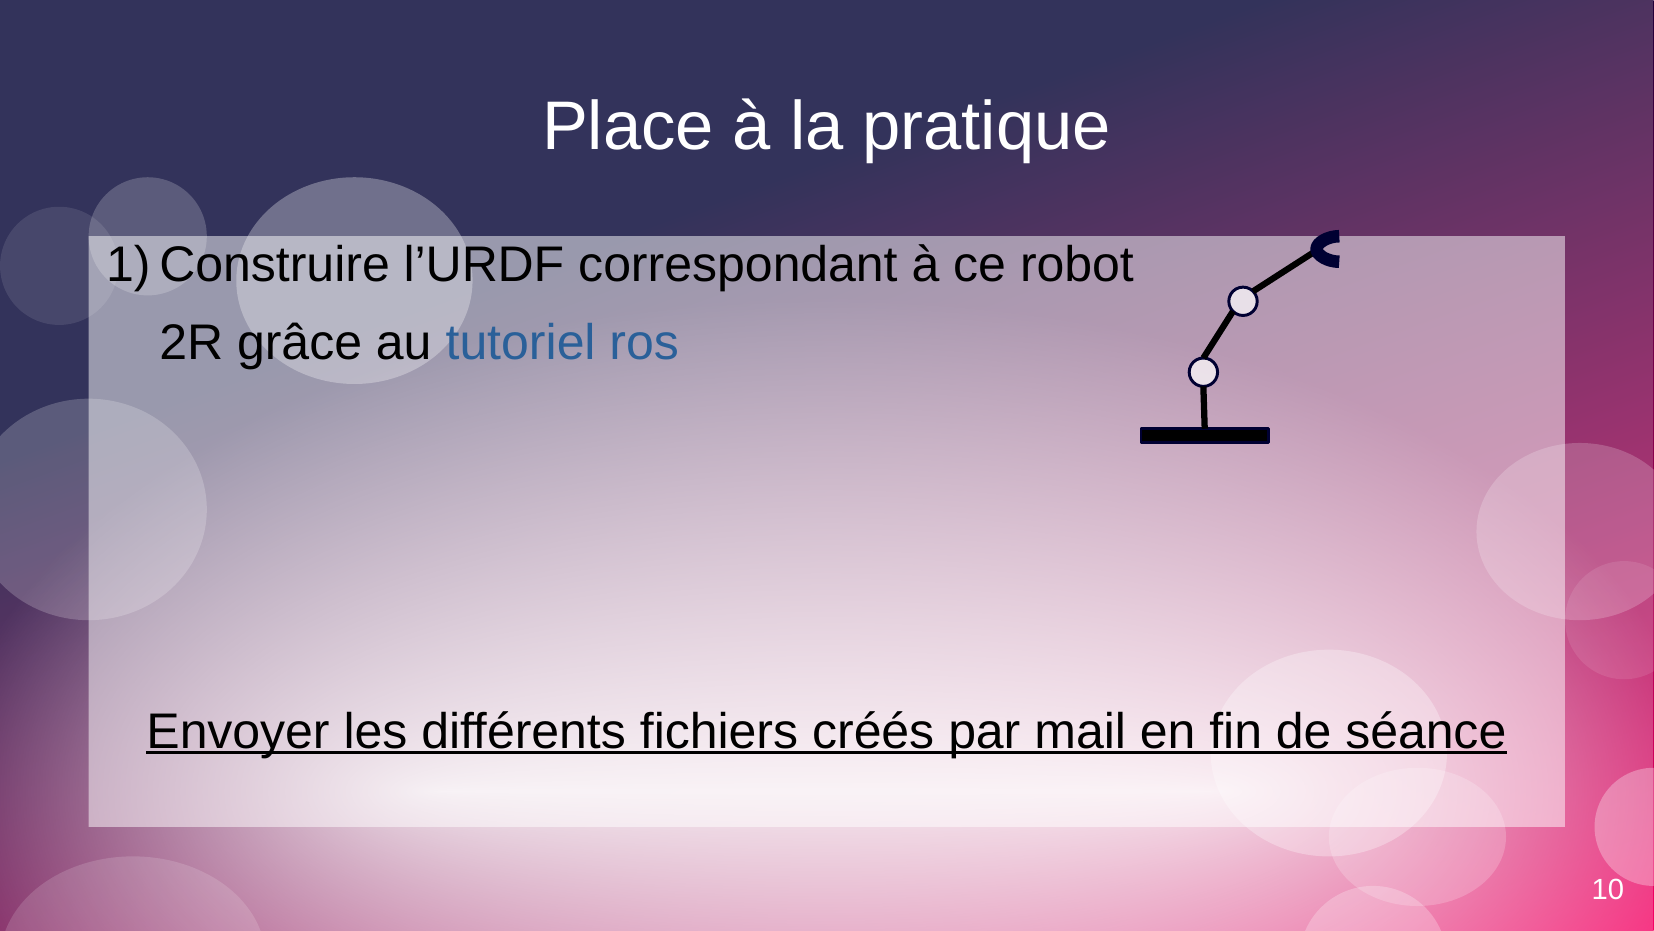

# Place à la pratique
Construire l’URDF correspondant à ce robot
2R grâce au tutoriel ros
Envoyer les différents fichiers créés par mail en fin de séance